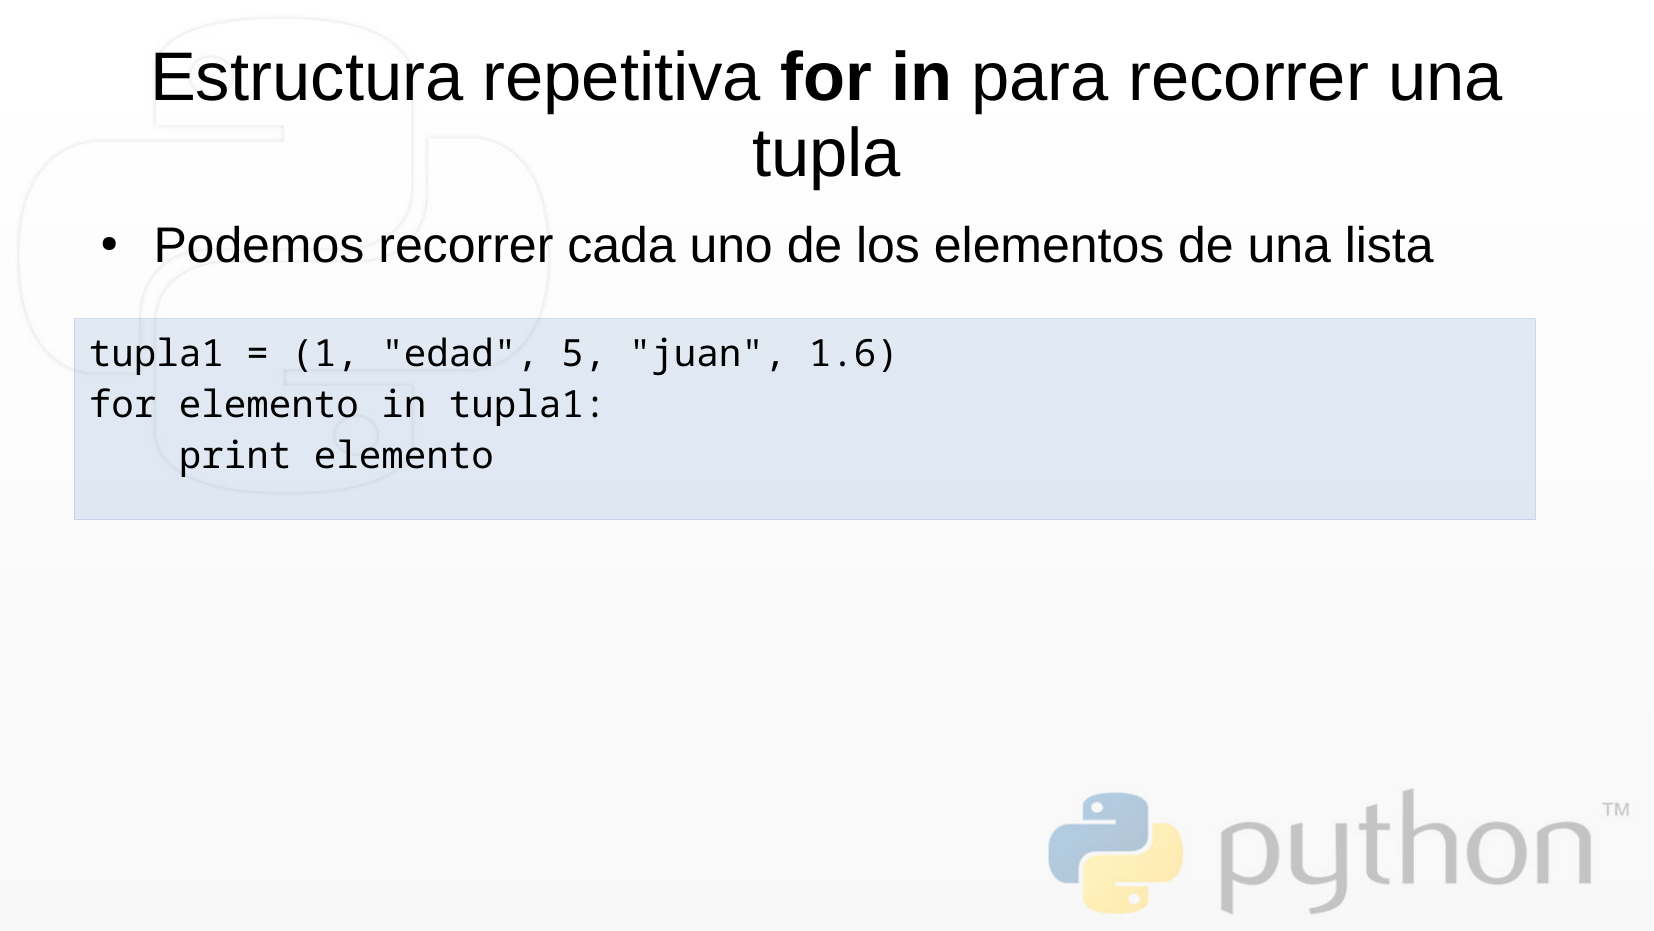

# Estructura repetitiva for in para recorrer una tupla
Podemos recorrer cada uno de los elementos de una lista
tupla1 = (1, "edad", 5, "juan", 1.6)
for elemento in tupla1:
 print elemento